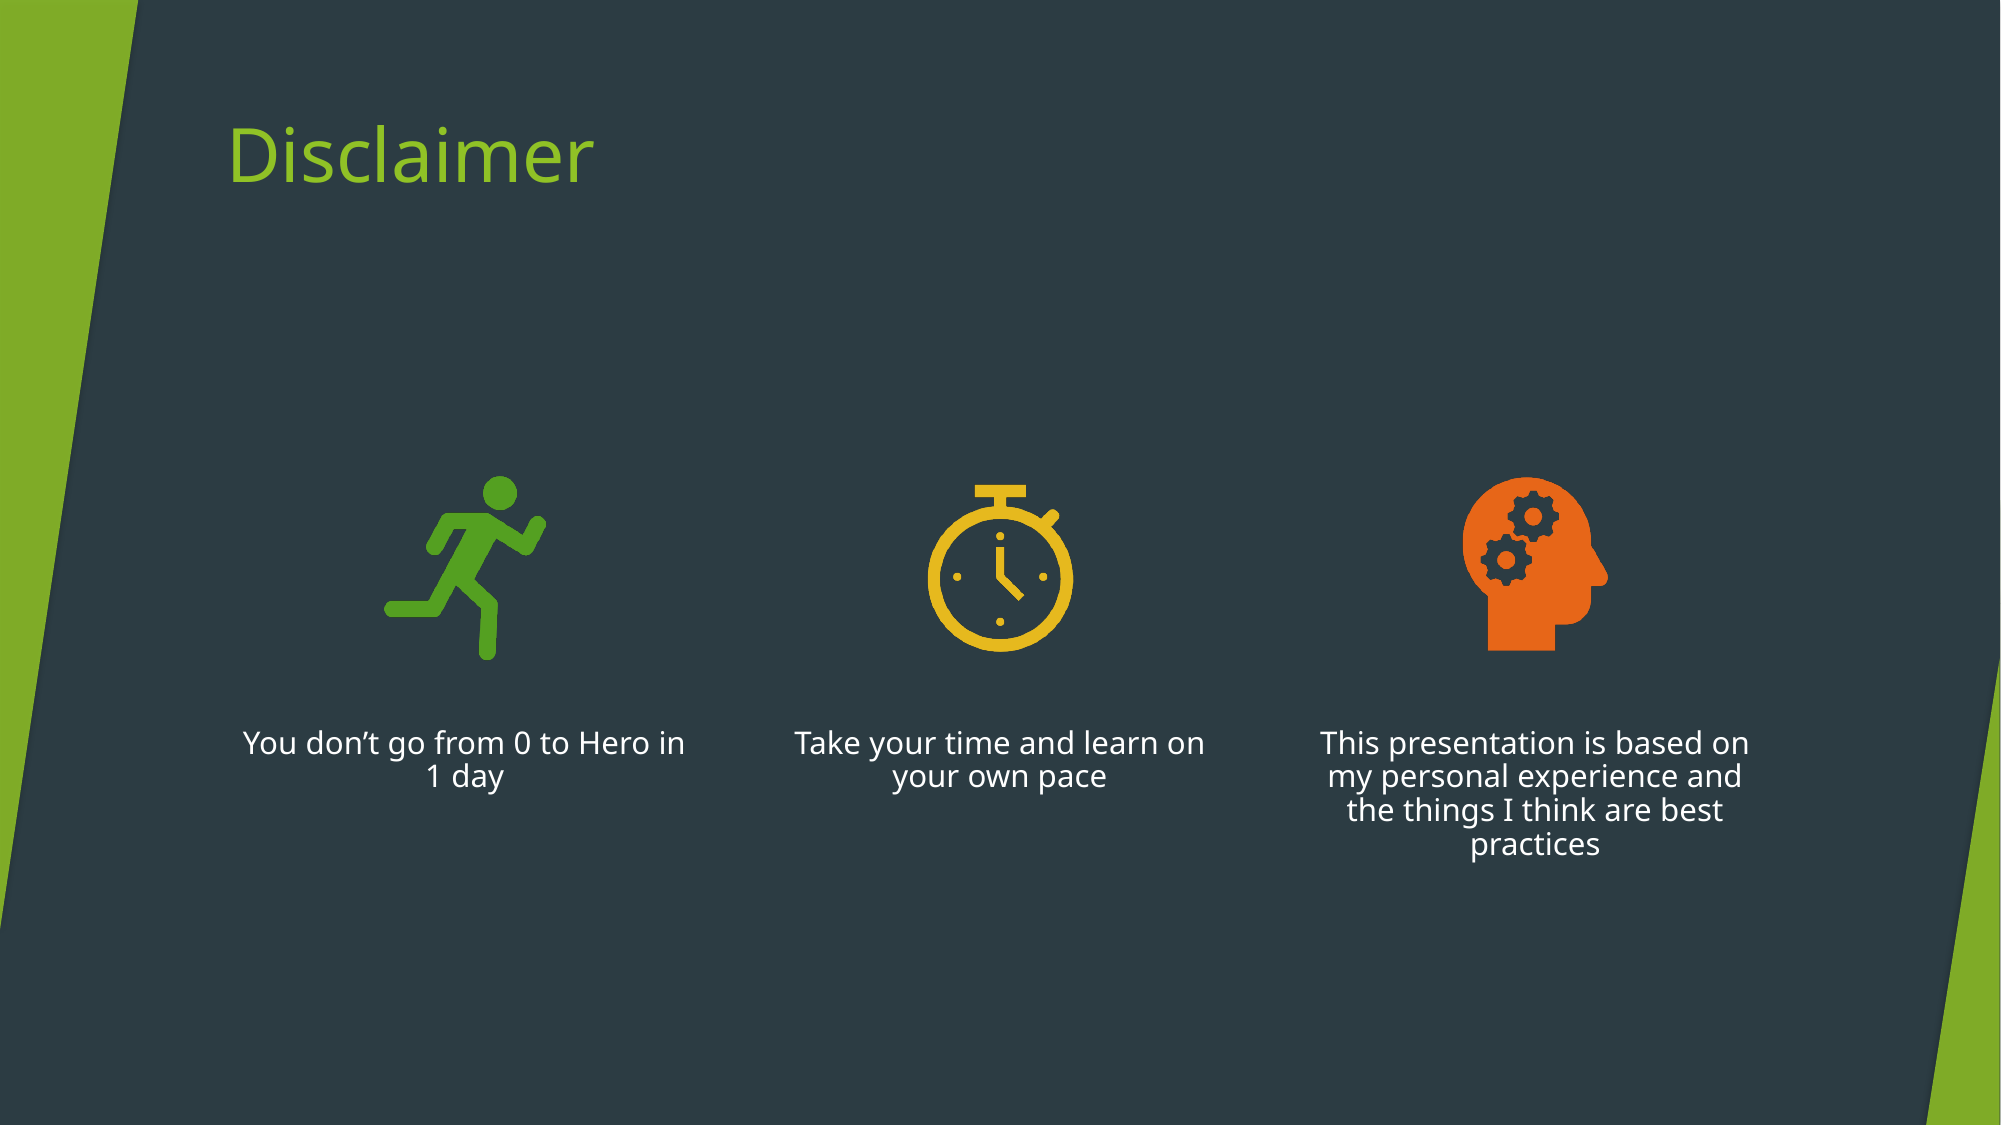

# Disclaimer
You don’t go from 0 to Hero in 1 day
Take your time and learn on your own pace
This presentation is based on my personal experience and the things I think are best practices